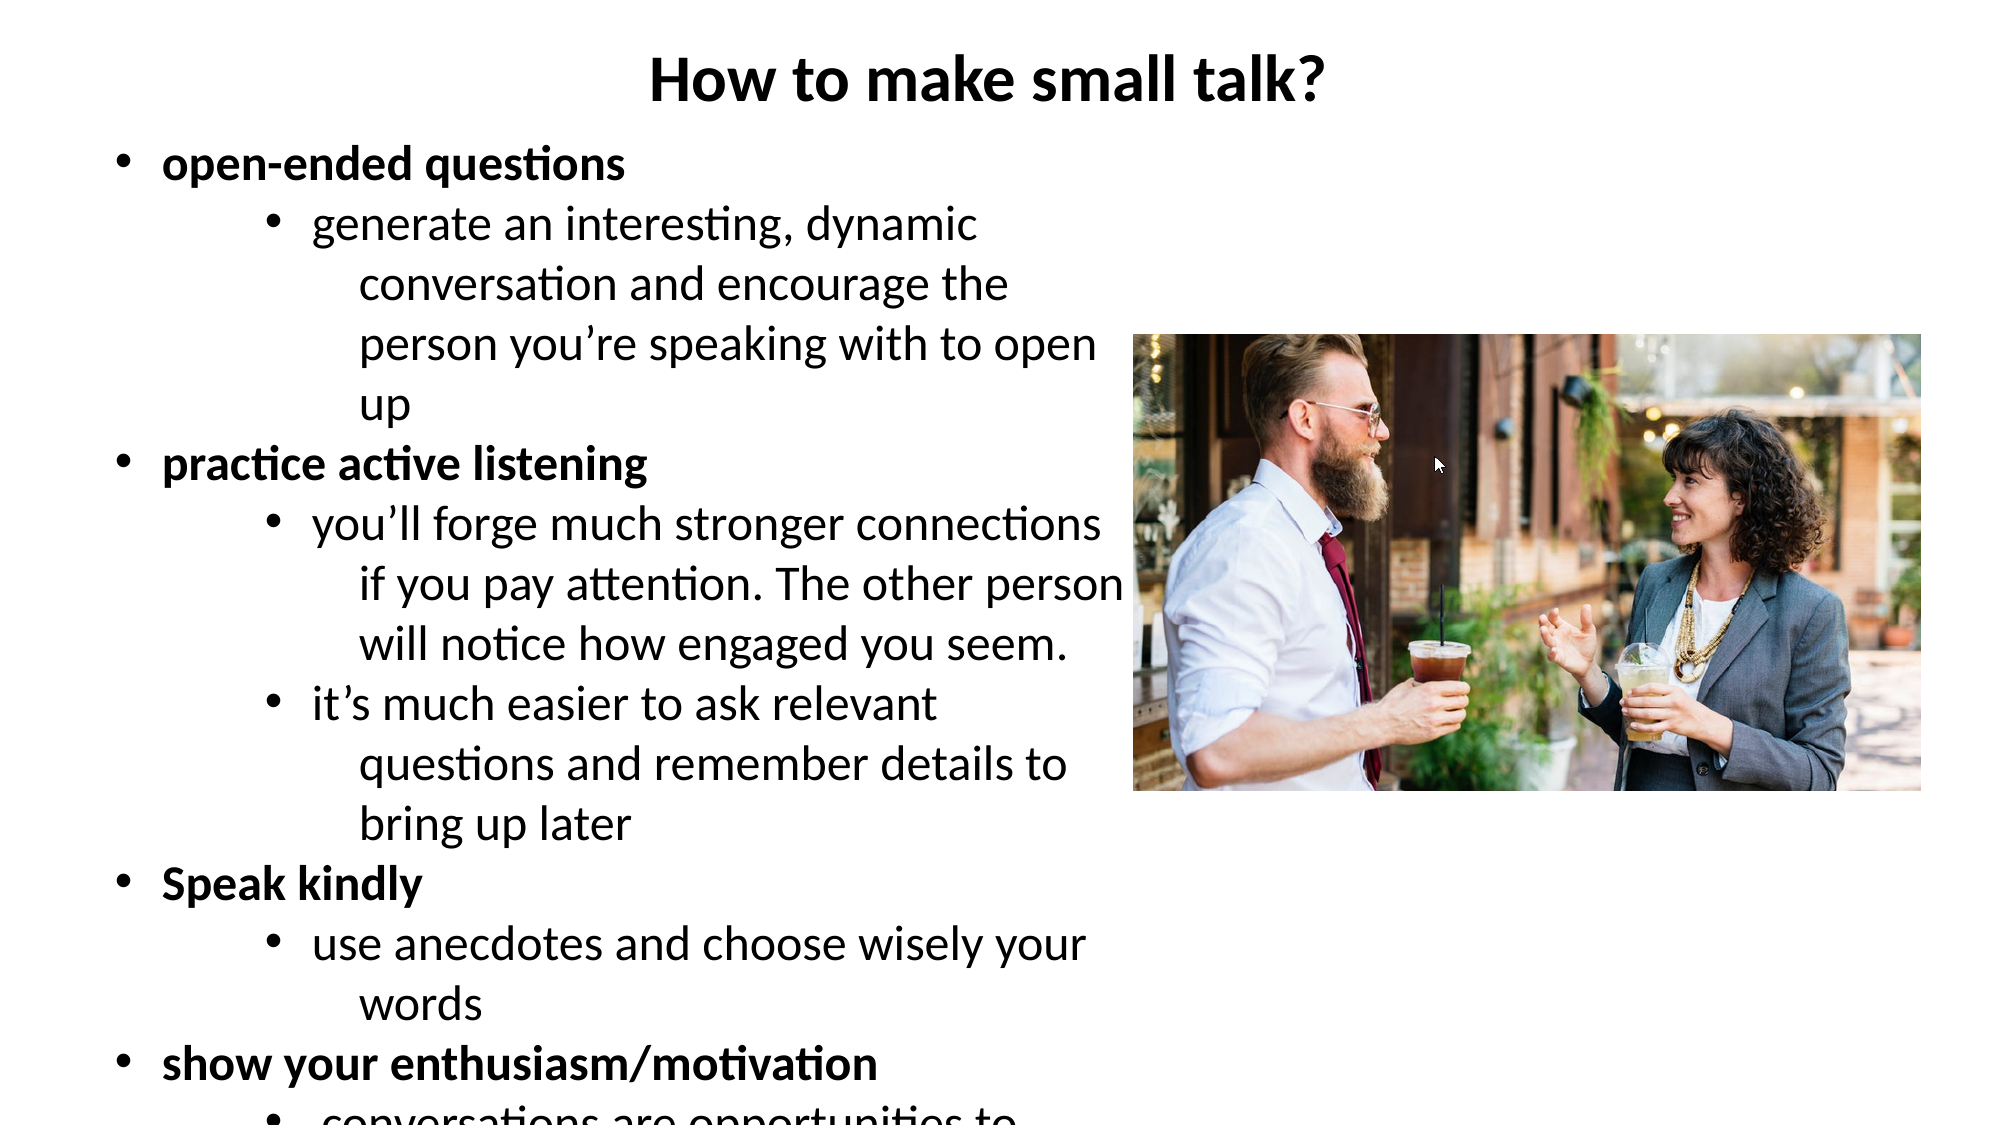

How to make small talk?
open-ended questions
generate an interesting, dynamic conversation and encourage the person you’re speaking with to open up
practice active listening
you’ll forge much stronger connections if you pay attention. The other person will notice how engaged you seem.
it’s much easier to ask relevant questions and remember details to bring up later
Speak kindly
use anecdotes and choose wisely your words
show your enthusiasm/motivation
conversations are opportunities to learn more about other people